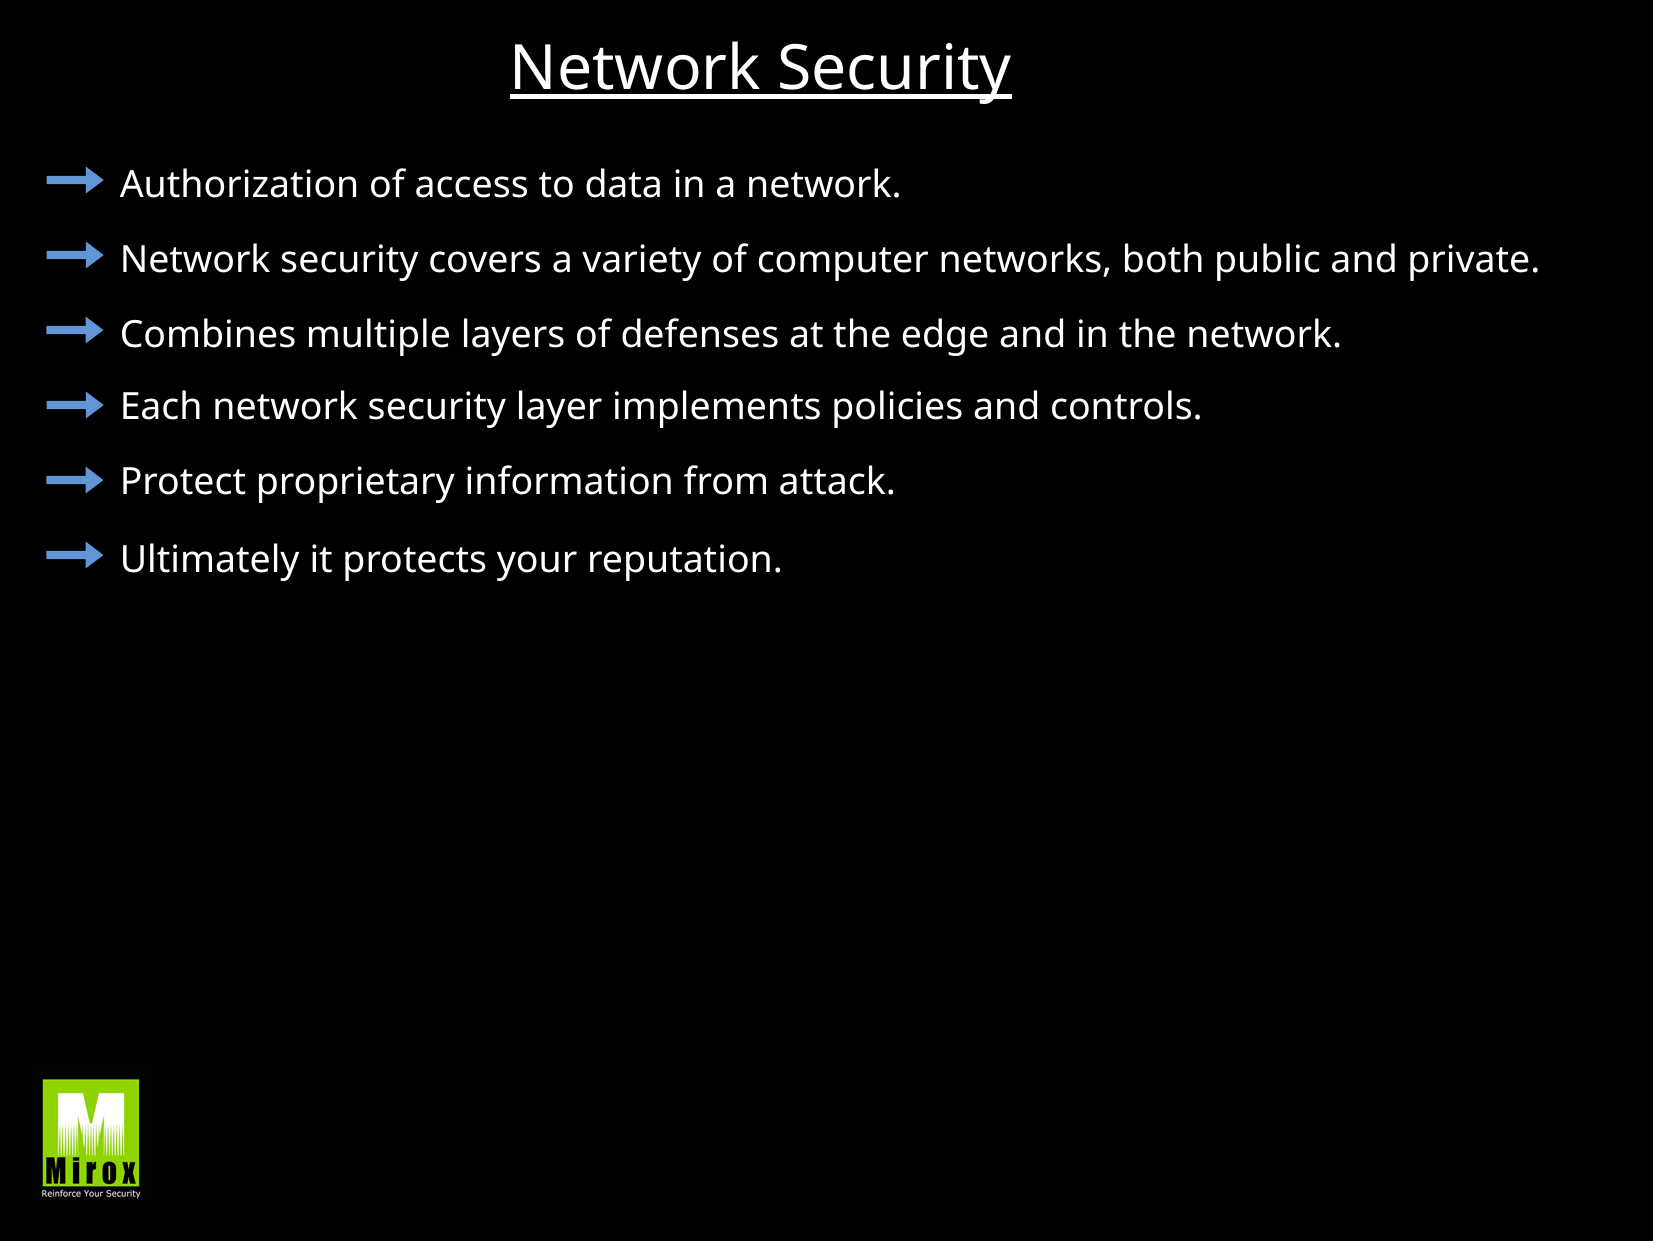

Network Security
Authorization of access to data in a network.
Network security covers a variety of computer networks, both public and private.
Combines multiple layers of defenses at the edge and in the network.
Each network security layer implements policies and controls.
Protect proprietary information from attack.
Ultimately it protects your reputation.